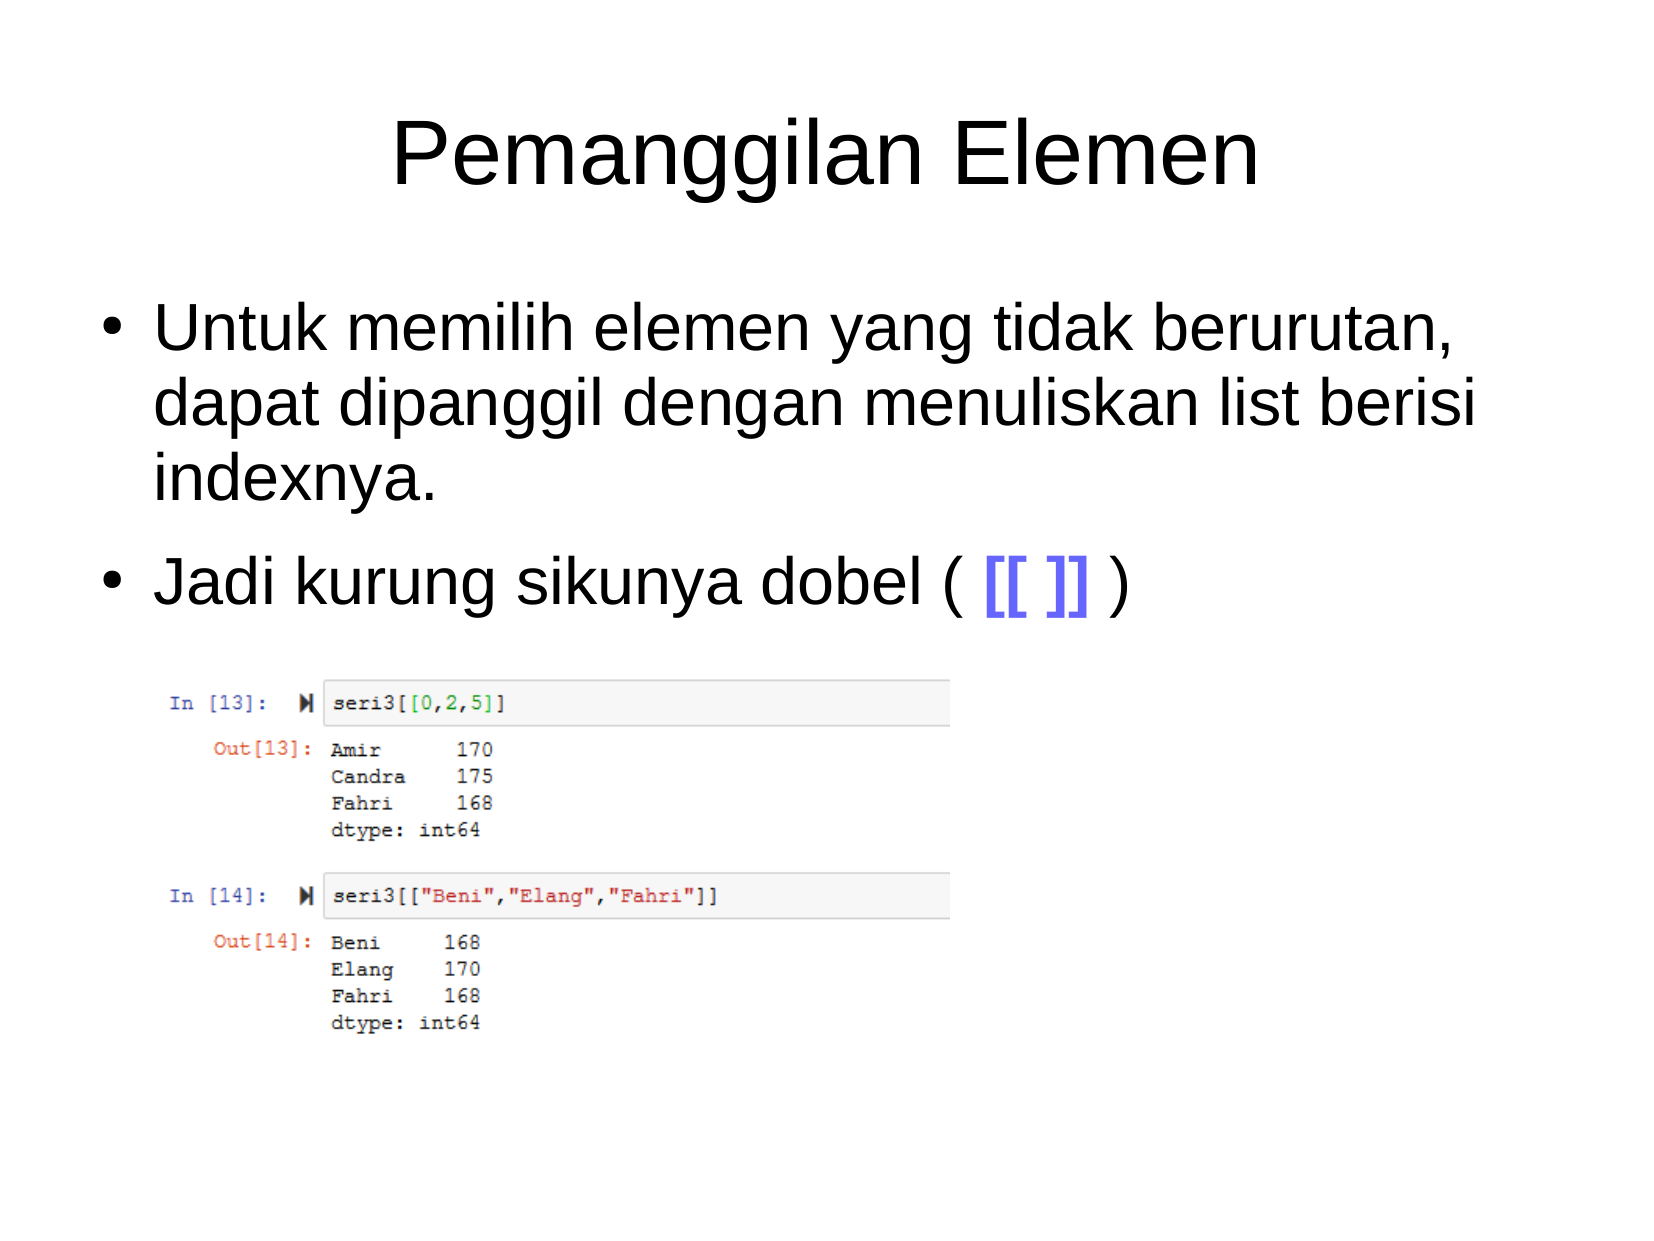

# Pemanggilan Elemen
Untuk memilih elemen yang tidak berurutan, dapat dipanggil dengan menuliskan list berisi indexnya.
Jadi kurung sikunya dobel ( [[ ]] )